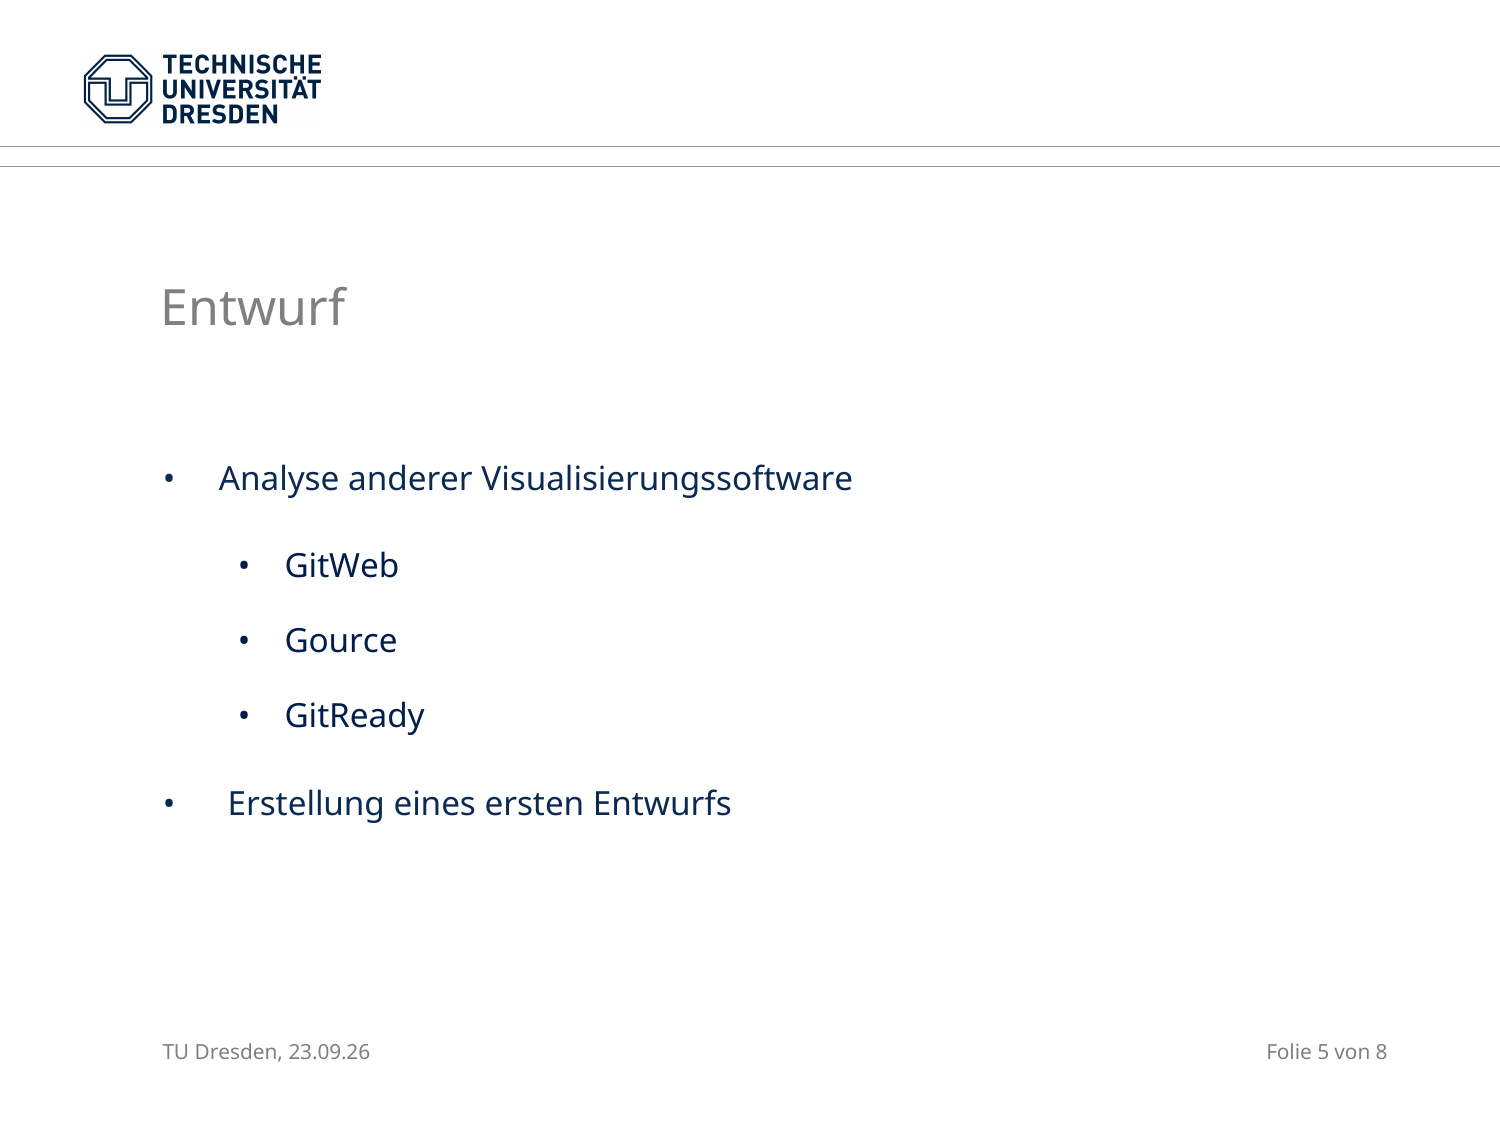

# Entwurf
Analyse anderer Visualisierungssoftware
GitWeb
Gource
GitReady
 Erstellung eines ersten Entwurfs
5